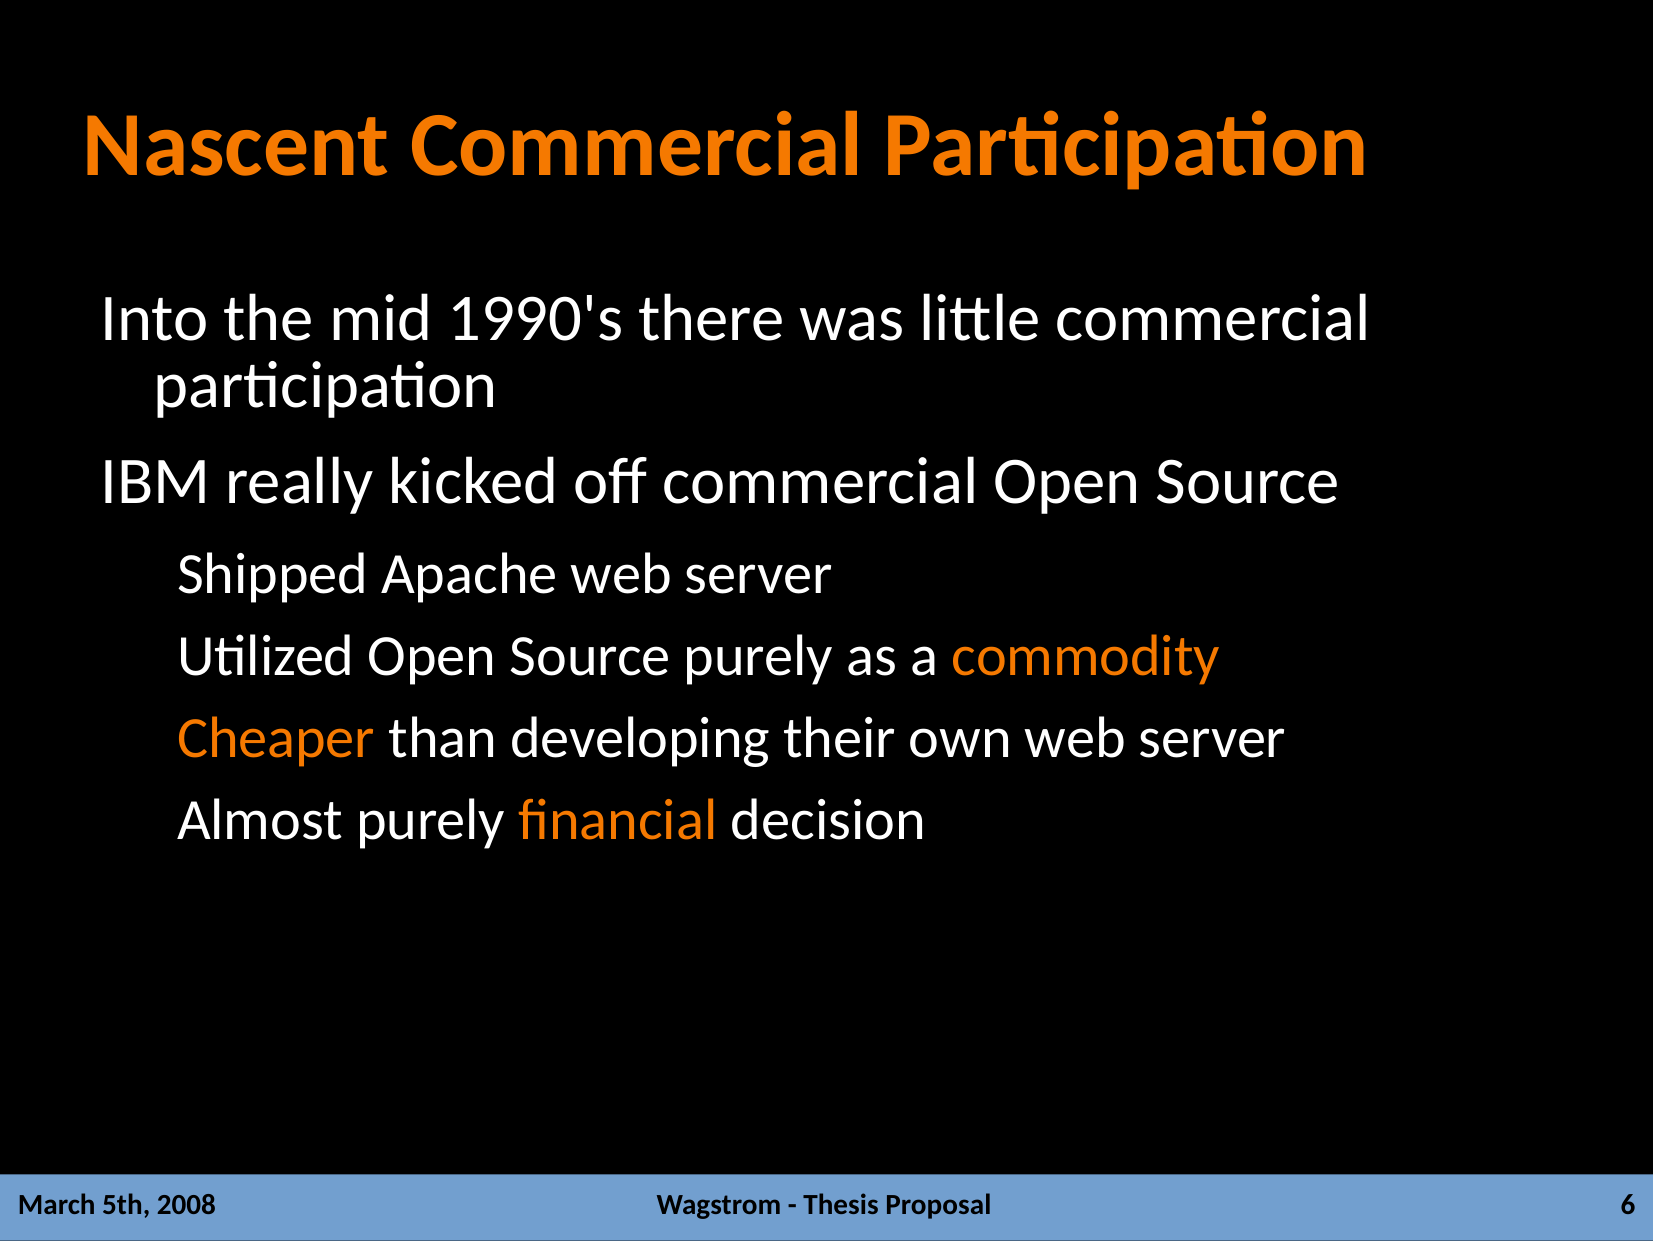

# Nascent Commercial Participation
Into the mid 1990's there was little commercial participation
IBM really kicked off commercial Open Source
Shipped Apache web server
Utilized Open Source purely as a commodity
Cheaper than developing their own web server
Almost purely financial decision
March 5th, 2008
Wagstrom - Thesis Proposal
6